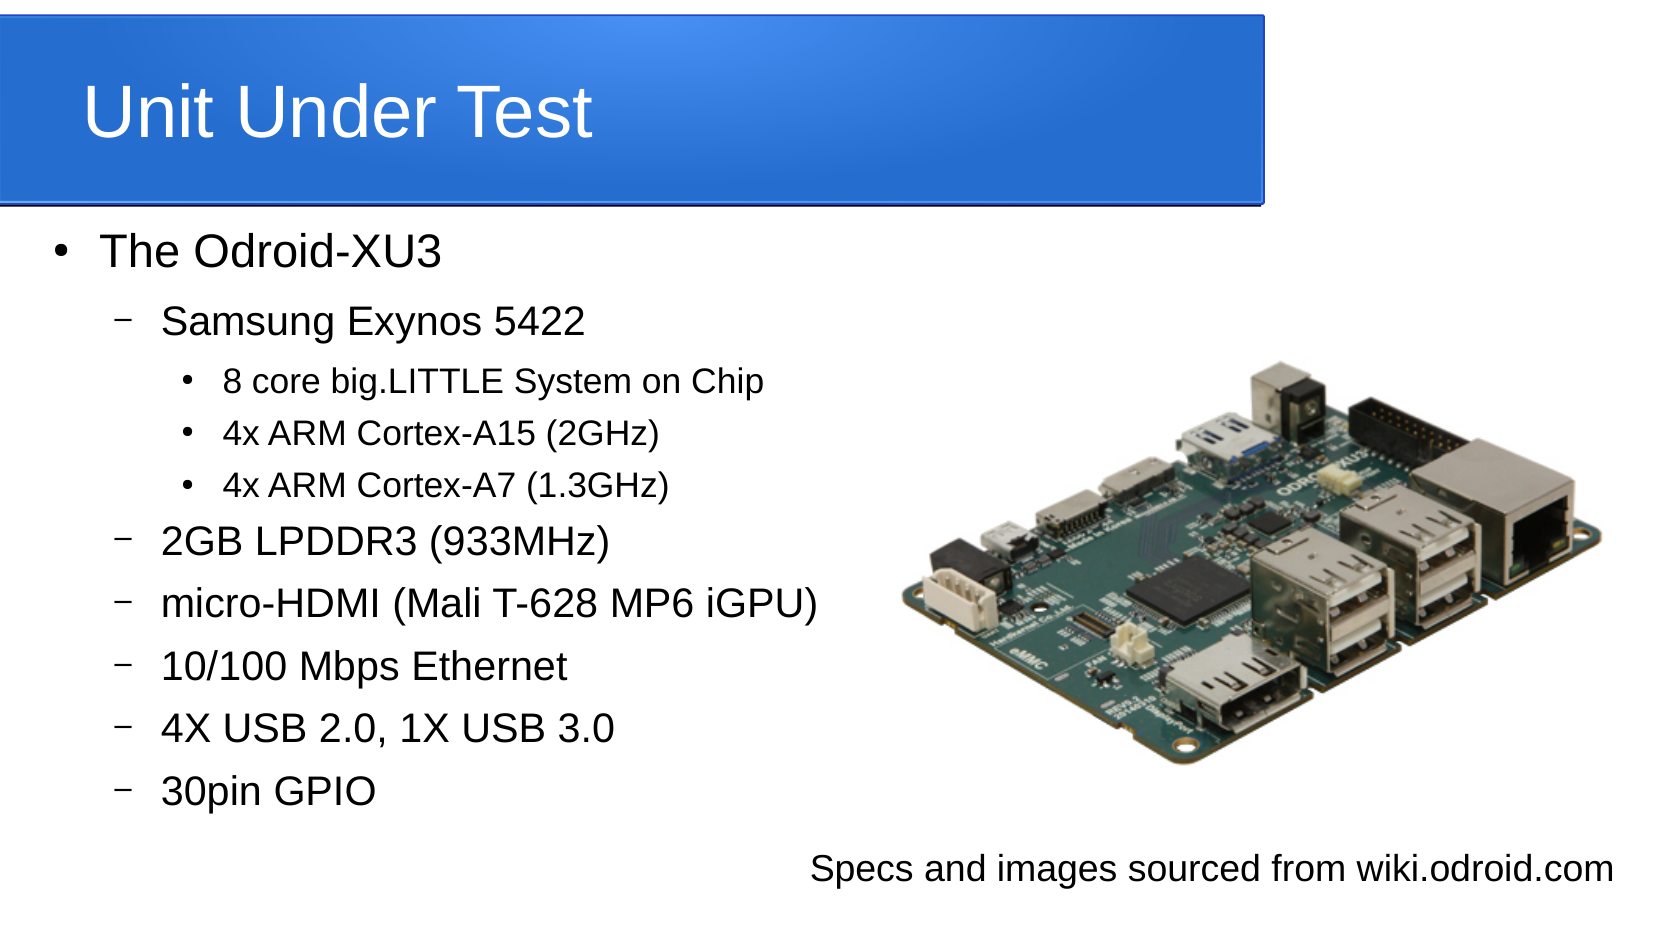

# Unit Under Test
The Odroid-XU3
Samsung Exynos 5422
8 core big.LITTLE System on Chip
4x ARM Cortex-A15 (2GHz)
4x ARM Cortex-A7 (1.3GHz)
2GB LPDDR3 (933MHz)
micro-HDMI (Mali T-628 MP6 iGPU)
10/100 Mbps Ethernet
4X USB 2.0, 1X USB 3.0
30pin GPIO
Specs and images sourced from wiki.odroid.com